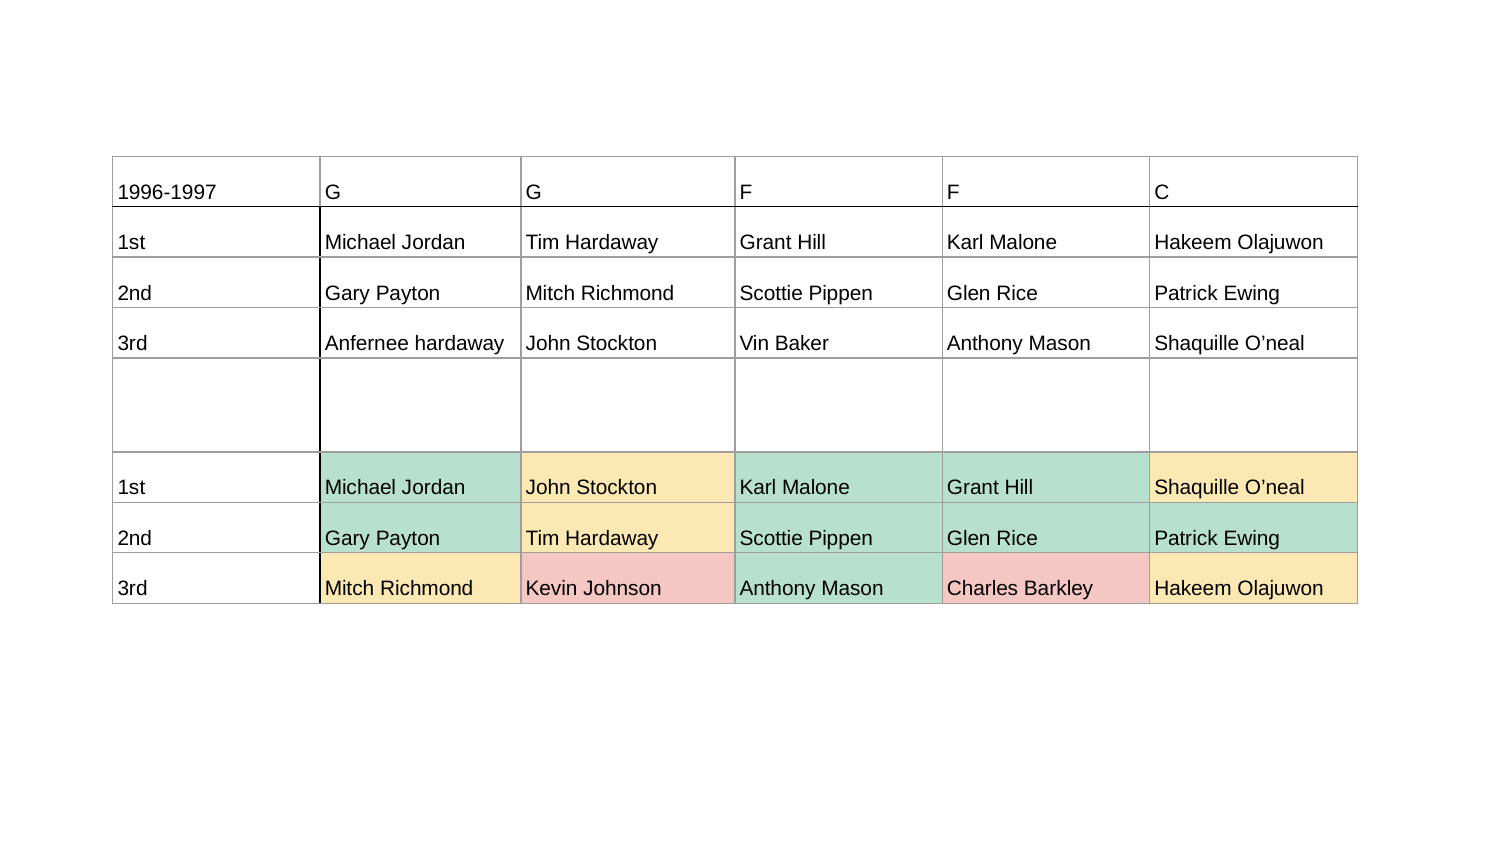

| 1996-1997 | G | G | F | F | C |
| --- | --- | --- | --- | --- | --- |
| 1st | Michael Jordan | Tim Hardaway | Grant Hill | Karl Malone | Hakeem Olajuwon |
| 2nd | Gary Payton | Mitch Richmond | Scottie Pippen | Glen Rice | Patrick Ewing |
| 3rd | Anfernee hardaway | John Stockton | Vin Baker | Anthony Mason | Shaquille O’neal |
| | | | | | |
| 1st | Michael Jordan | John Stockton | Karl Malone | Grant Hill | Shaquille O’neal |
| 2nd | Gary Payton | Tim Hardaway | Scottie Pippen | Glen Rice | Patrick Ewing |
| 3rd | Mitch Richmond | Kevin Johnson | Anthony Mason | Charles Barkley | Hakeem Olajuwon |